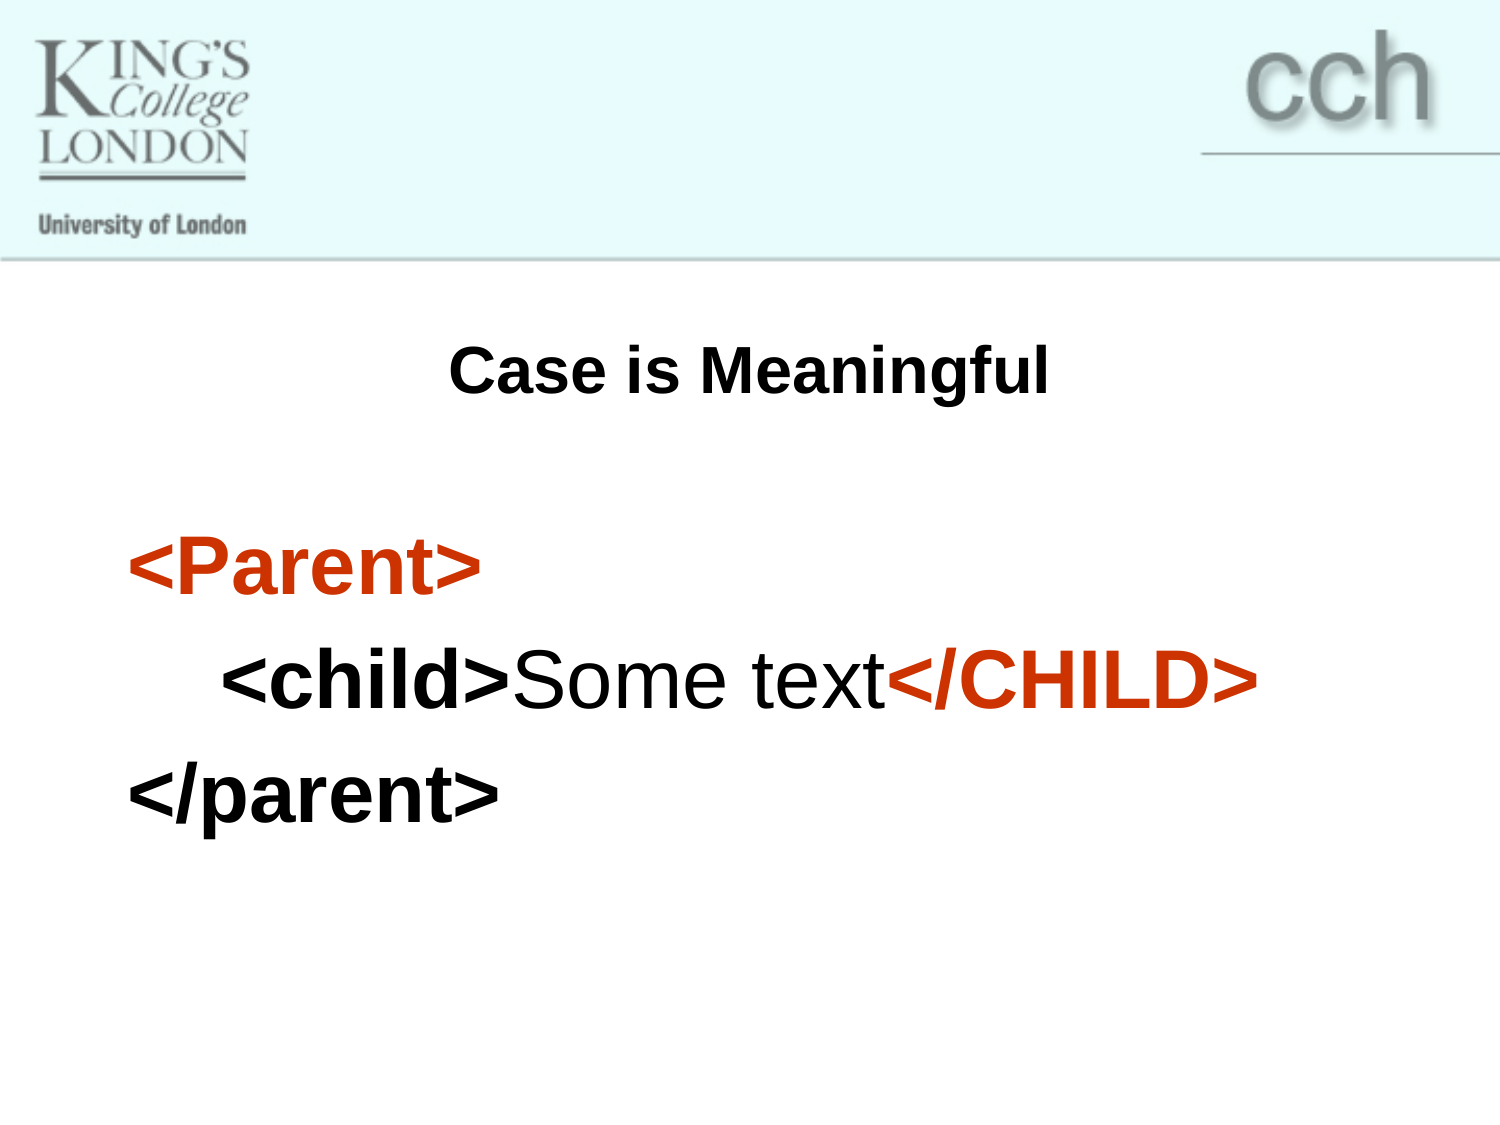

# Case is Meaningful
<Parent>
 <child>Some text</CHILD>
</parent>